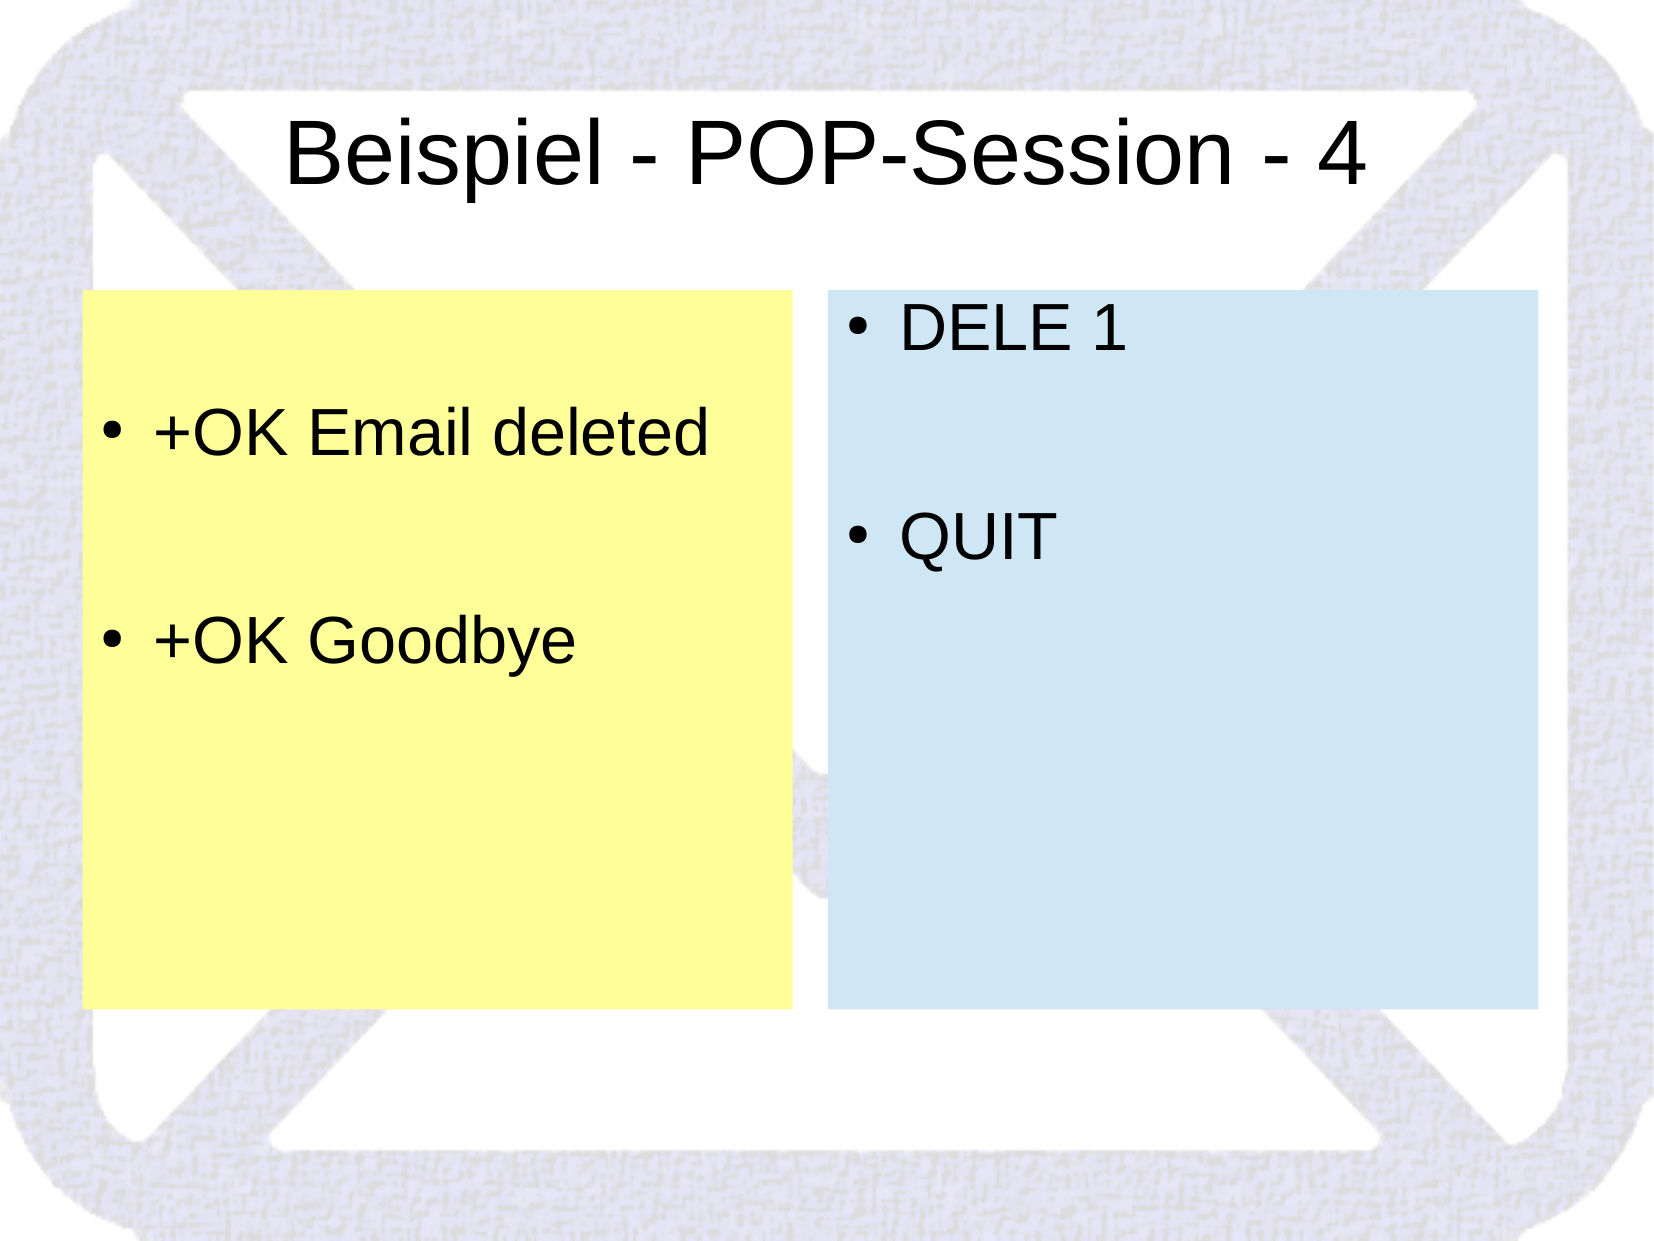

# Beispiel - POP-Session - 4
+OK Email deleted
+OK Goodbye
DELE 1
QUIT